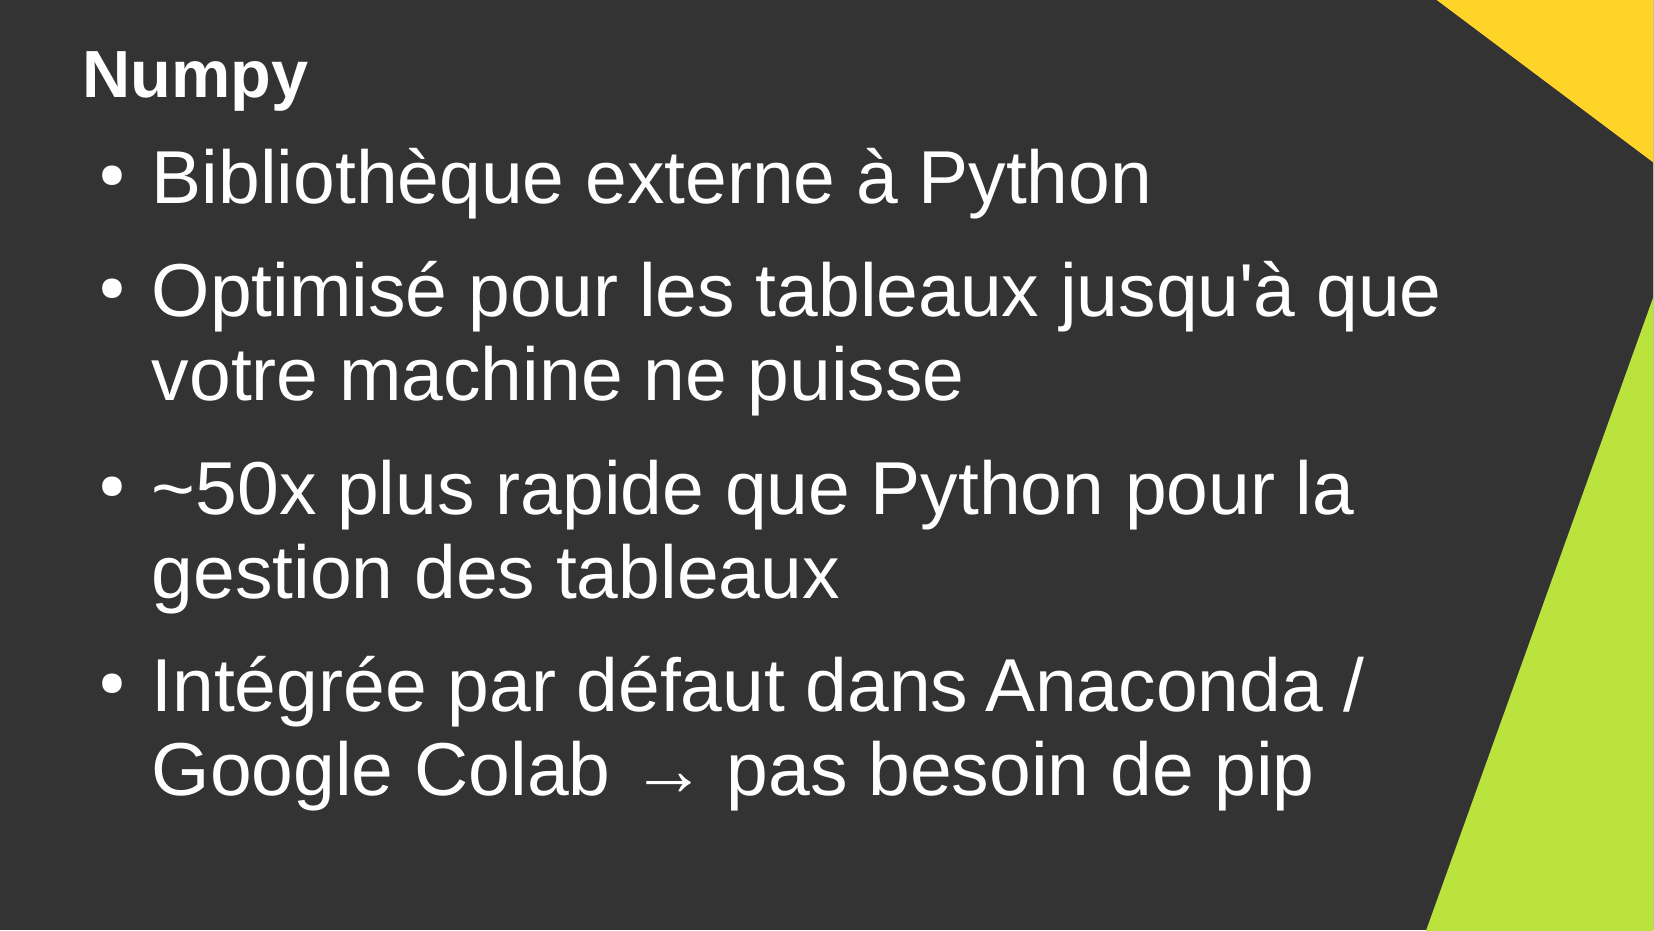

# Numpy
Bibliothèque externe à Python
Optimisé pour les tableaux jusqu'à que votre machine ne puisse
~50x plus rapide que Python pour la gestion des tableaux
Intégrée par défaut dans Anaconda / Google Colab → pas besoin de pip